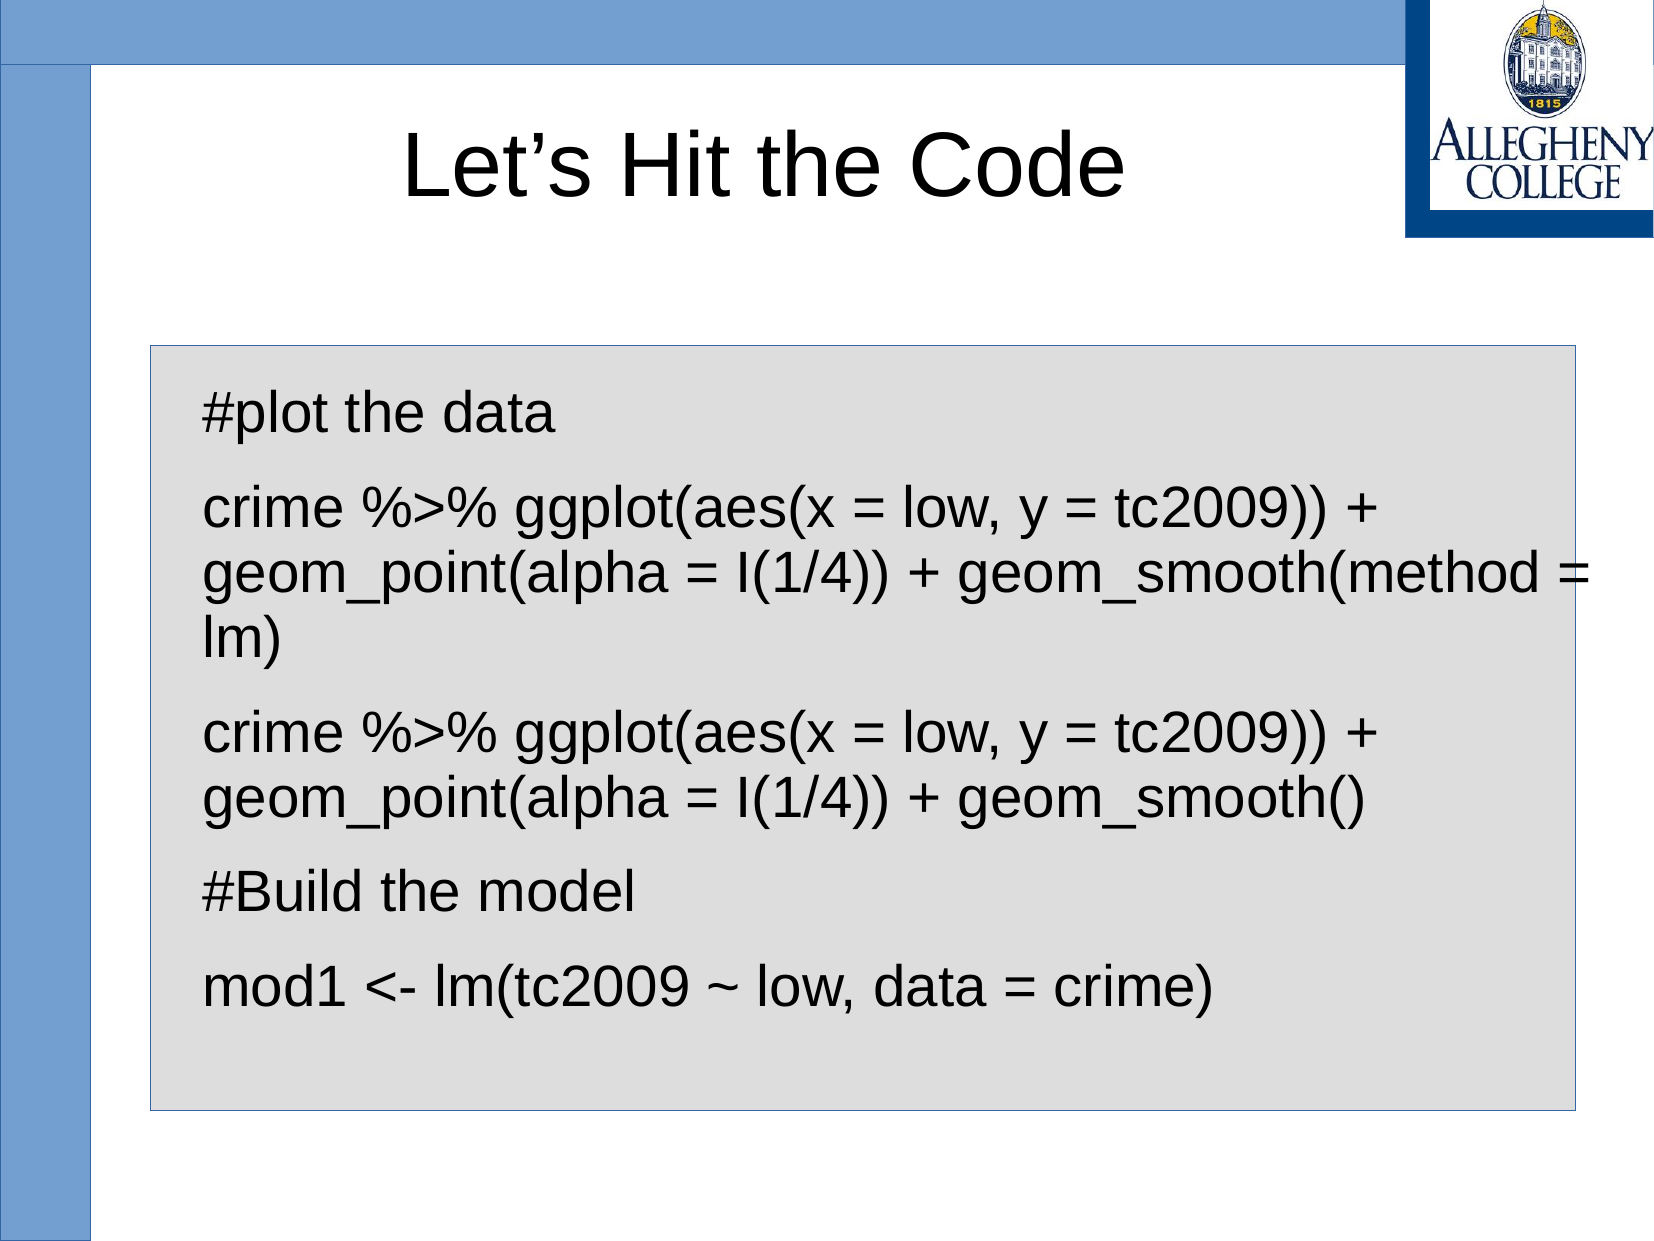

# Let’s Hit the Code
#plot the data
crime %>% ggplot(aes(x = low, y = tc2009)) + geom_point(alpha = I(1/4)) + geom_smooth(method = lm)
crime %>% ggplot(aes(x = low, y = tc2009)) + geom_point(alpha = I(1/4)) + geom_smooth()
#Build the model
mod1 <- lm(tc2009 ~ low, data = crime)